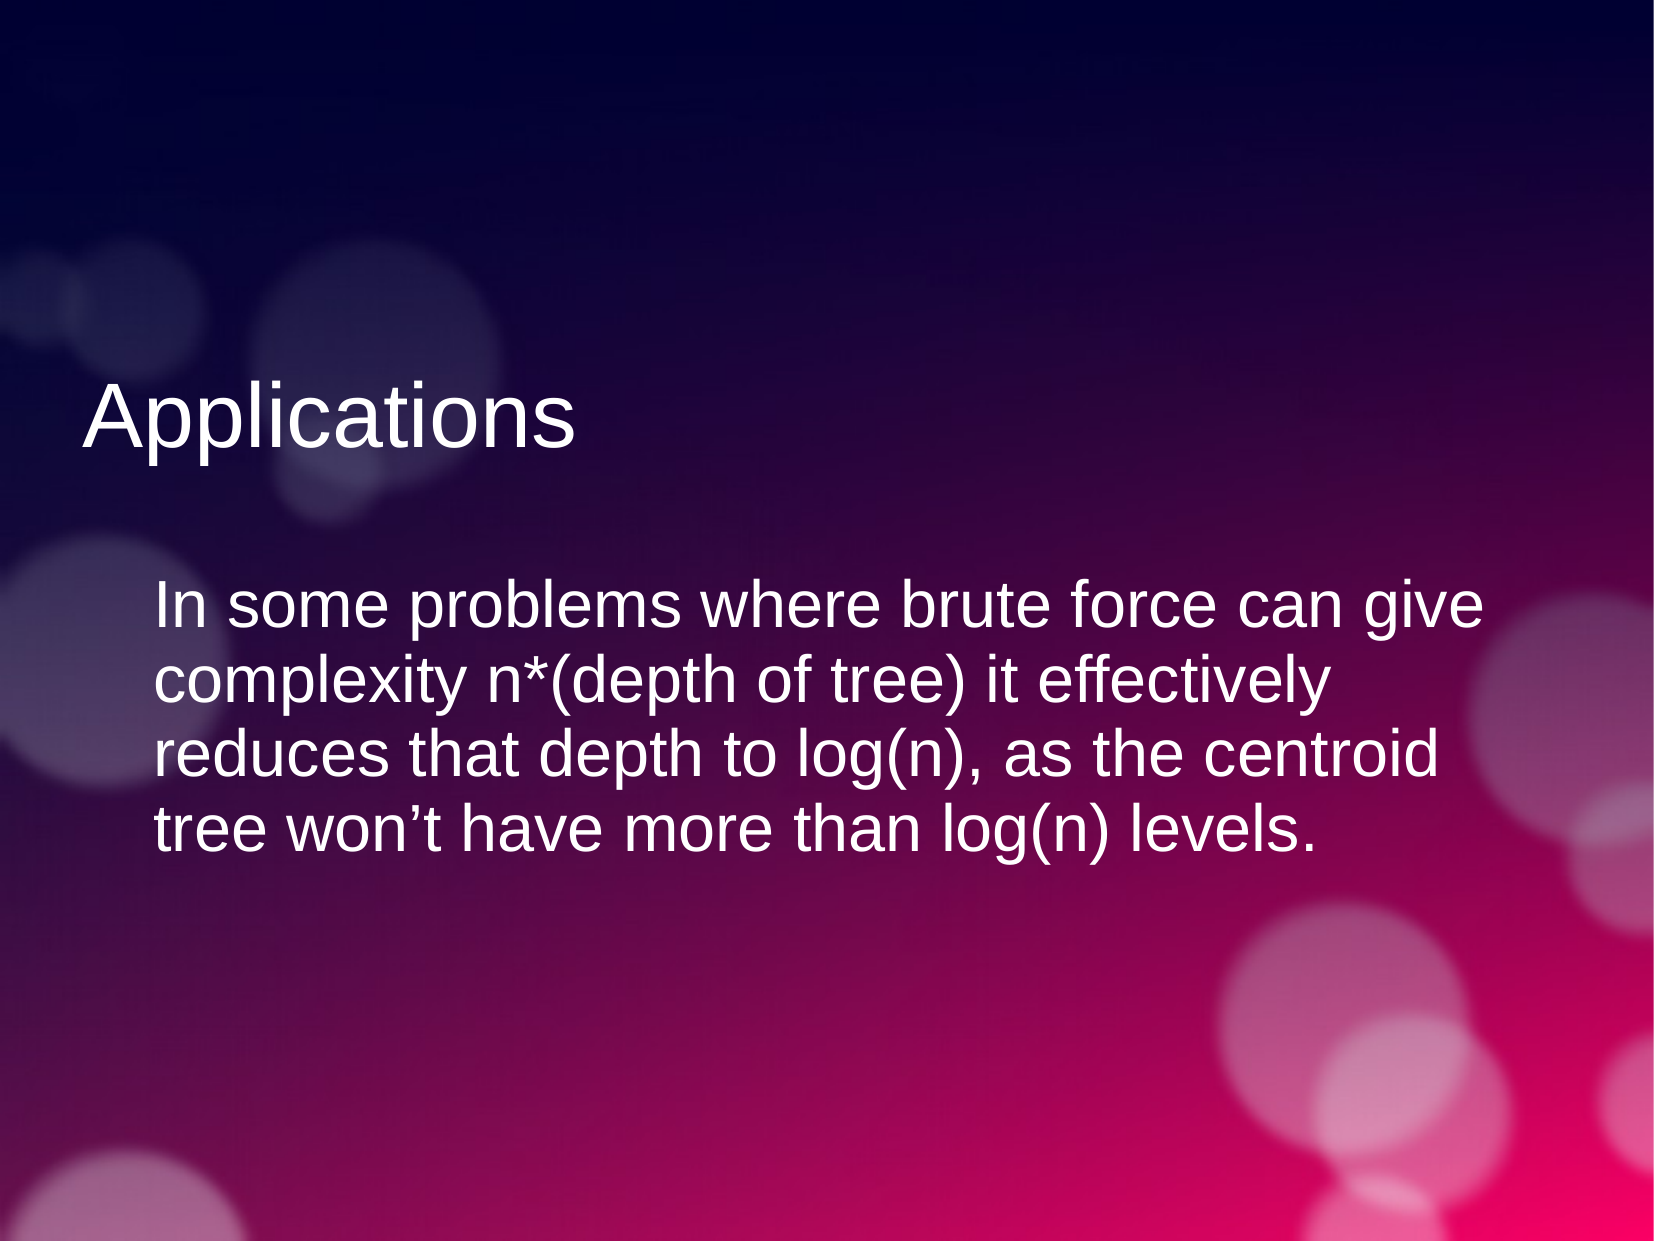

# Applications
In some problems where brute force can give complexity n*(depth of tree) it effectively reduces that depth to log(n), as the centroid tree won’t have more than log(n) levels.